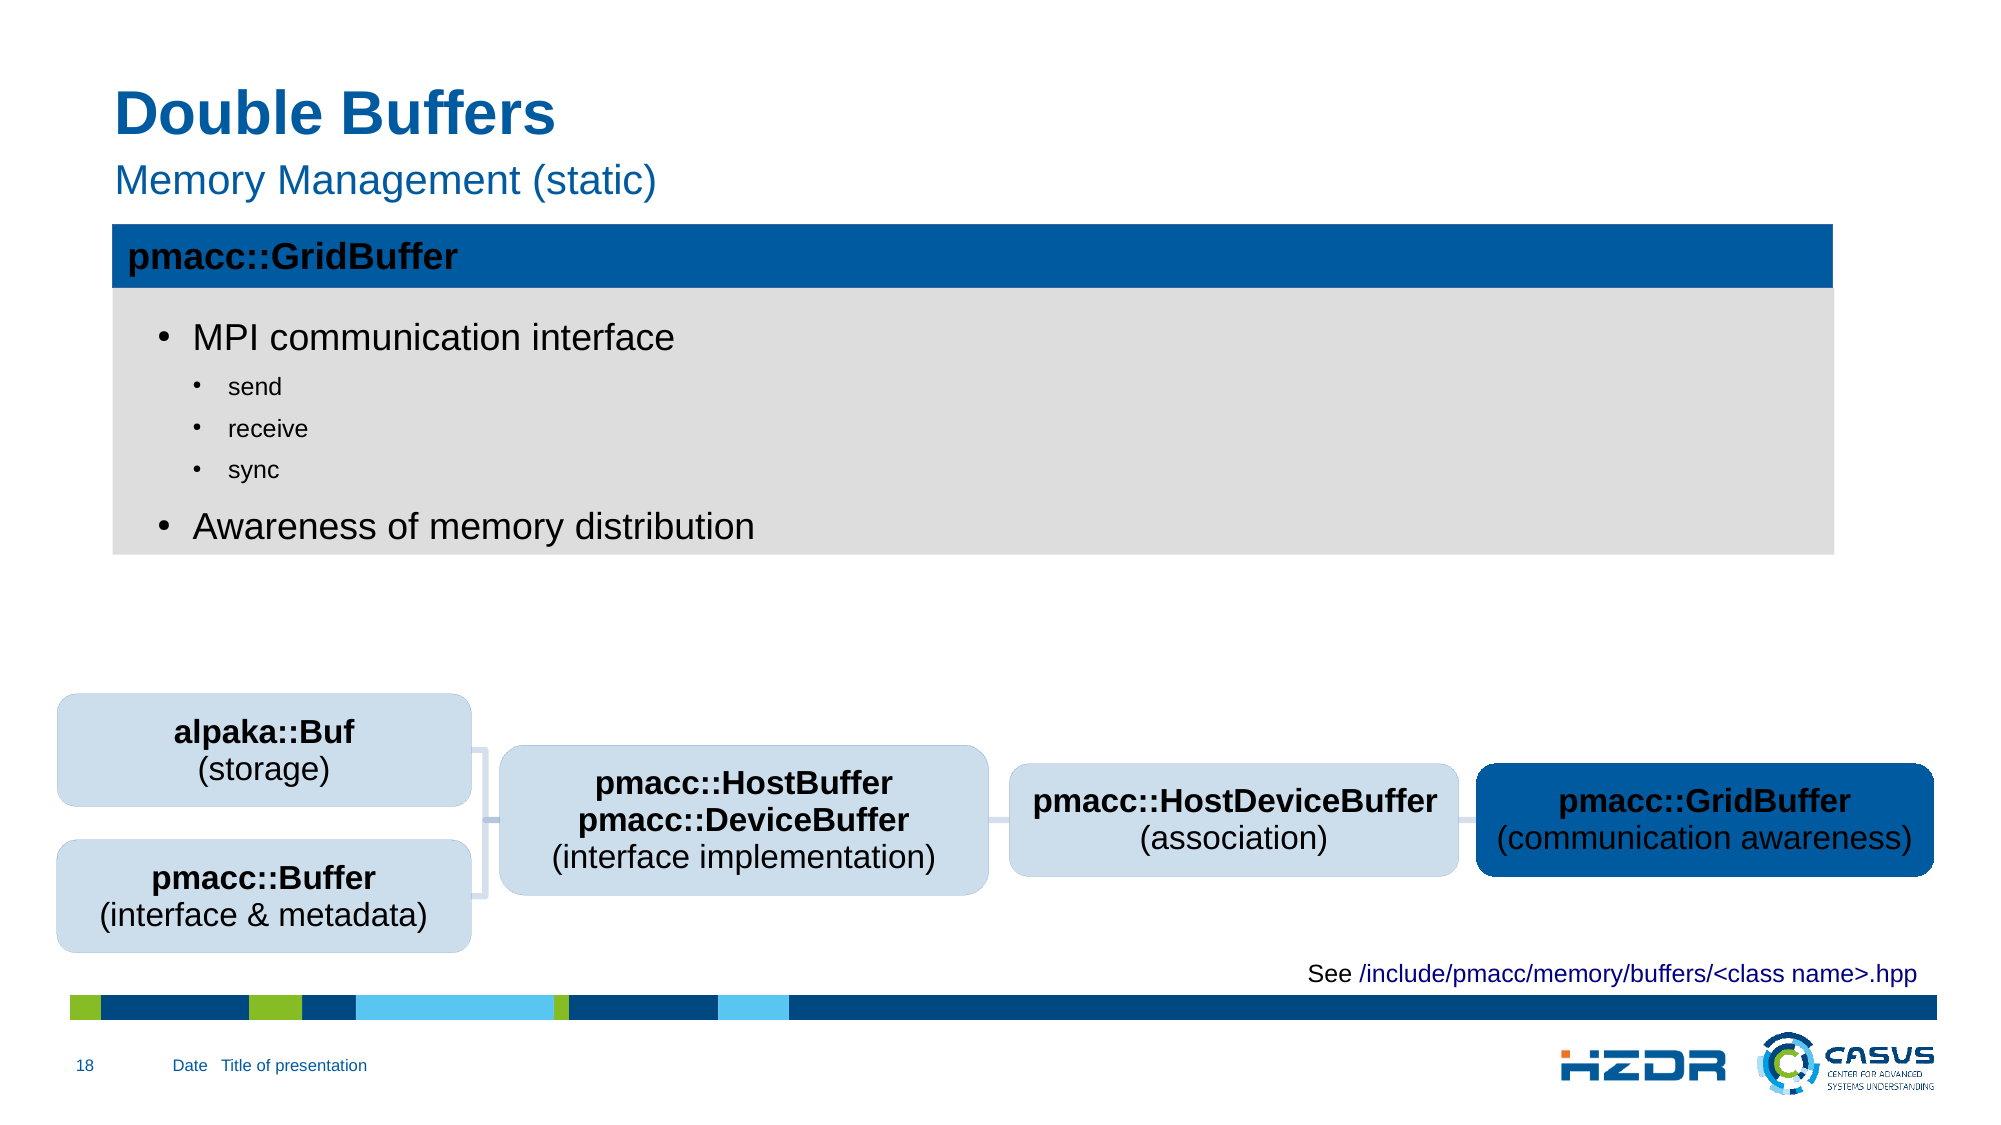

# Double Buffers
Memory Management (static)
pmacc::GridBuffer
MPI communication interface
send
receive
sync
Awareness of memory distribution
alpaka::Buf
(storage)
pmacc::HostBuffer
pmacc::DeviceBuffer
(interface implementation)
pmacc::HostDeviceBuffer
(association)
pmacc::GridBuffer
(communication awareness)
pmacc::Buffer
(interface & metadata)
See /include/pmacc/memory/buffers/<class name>.hpp
18
Date
Title of presentation